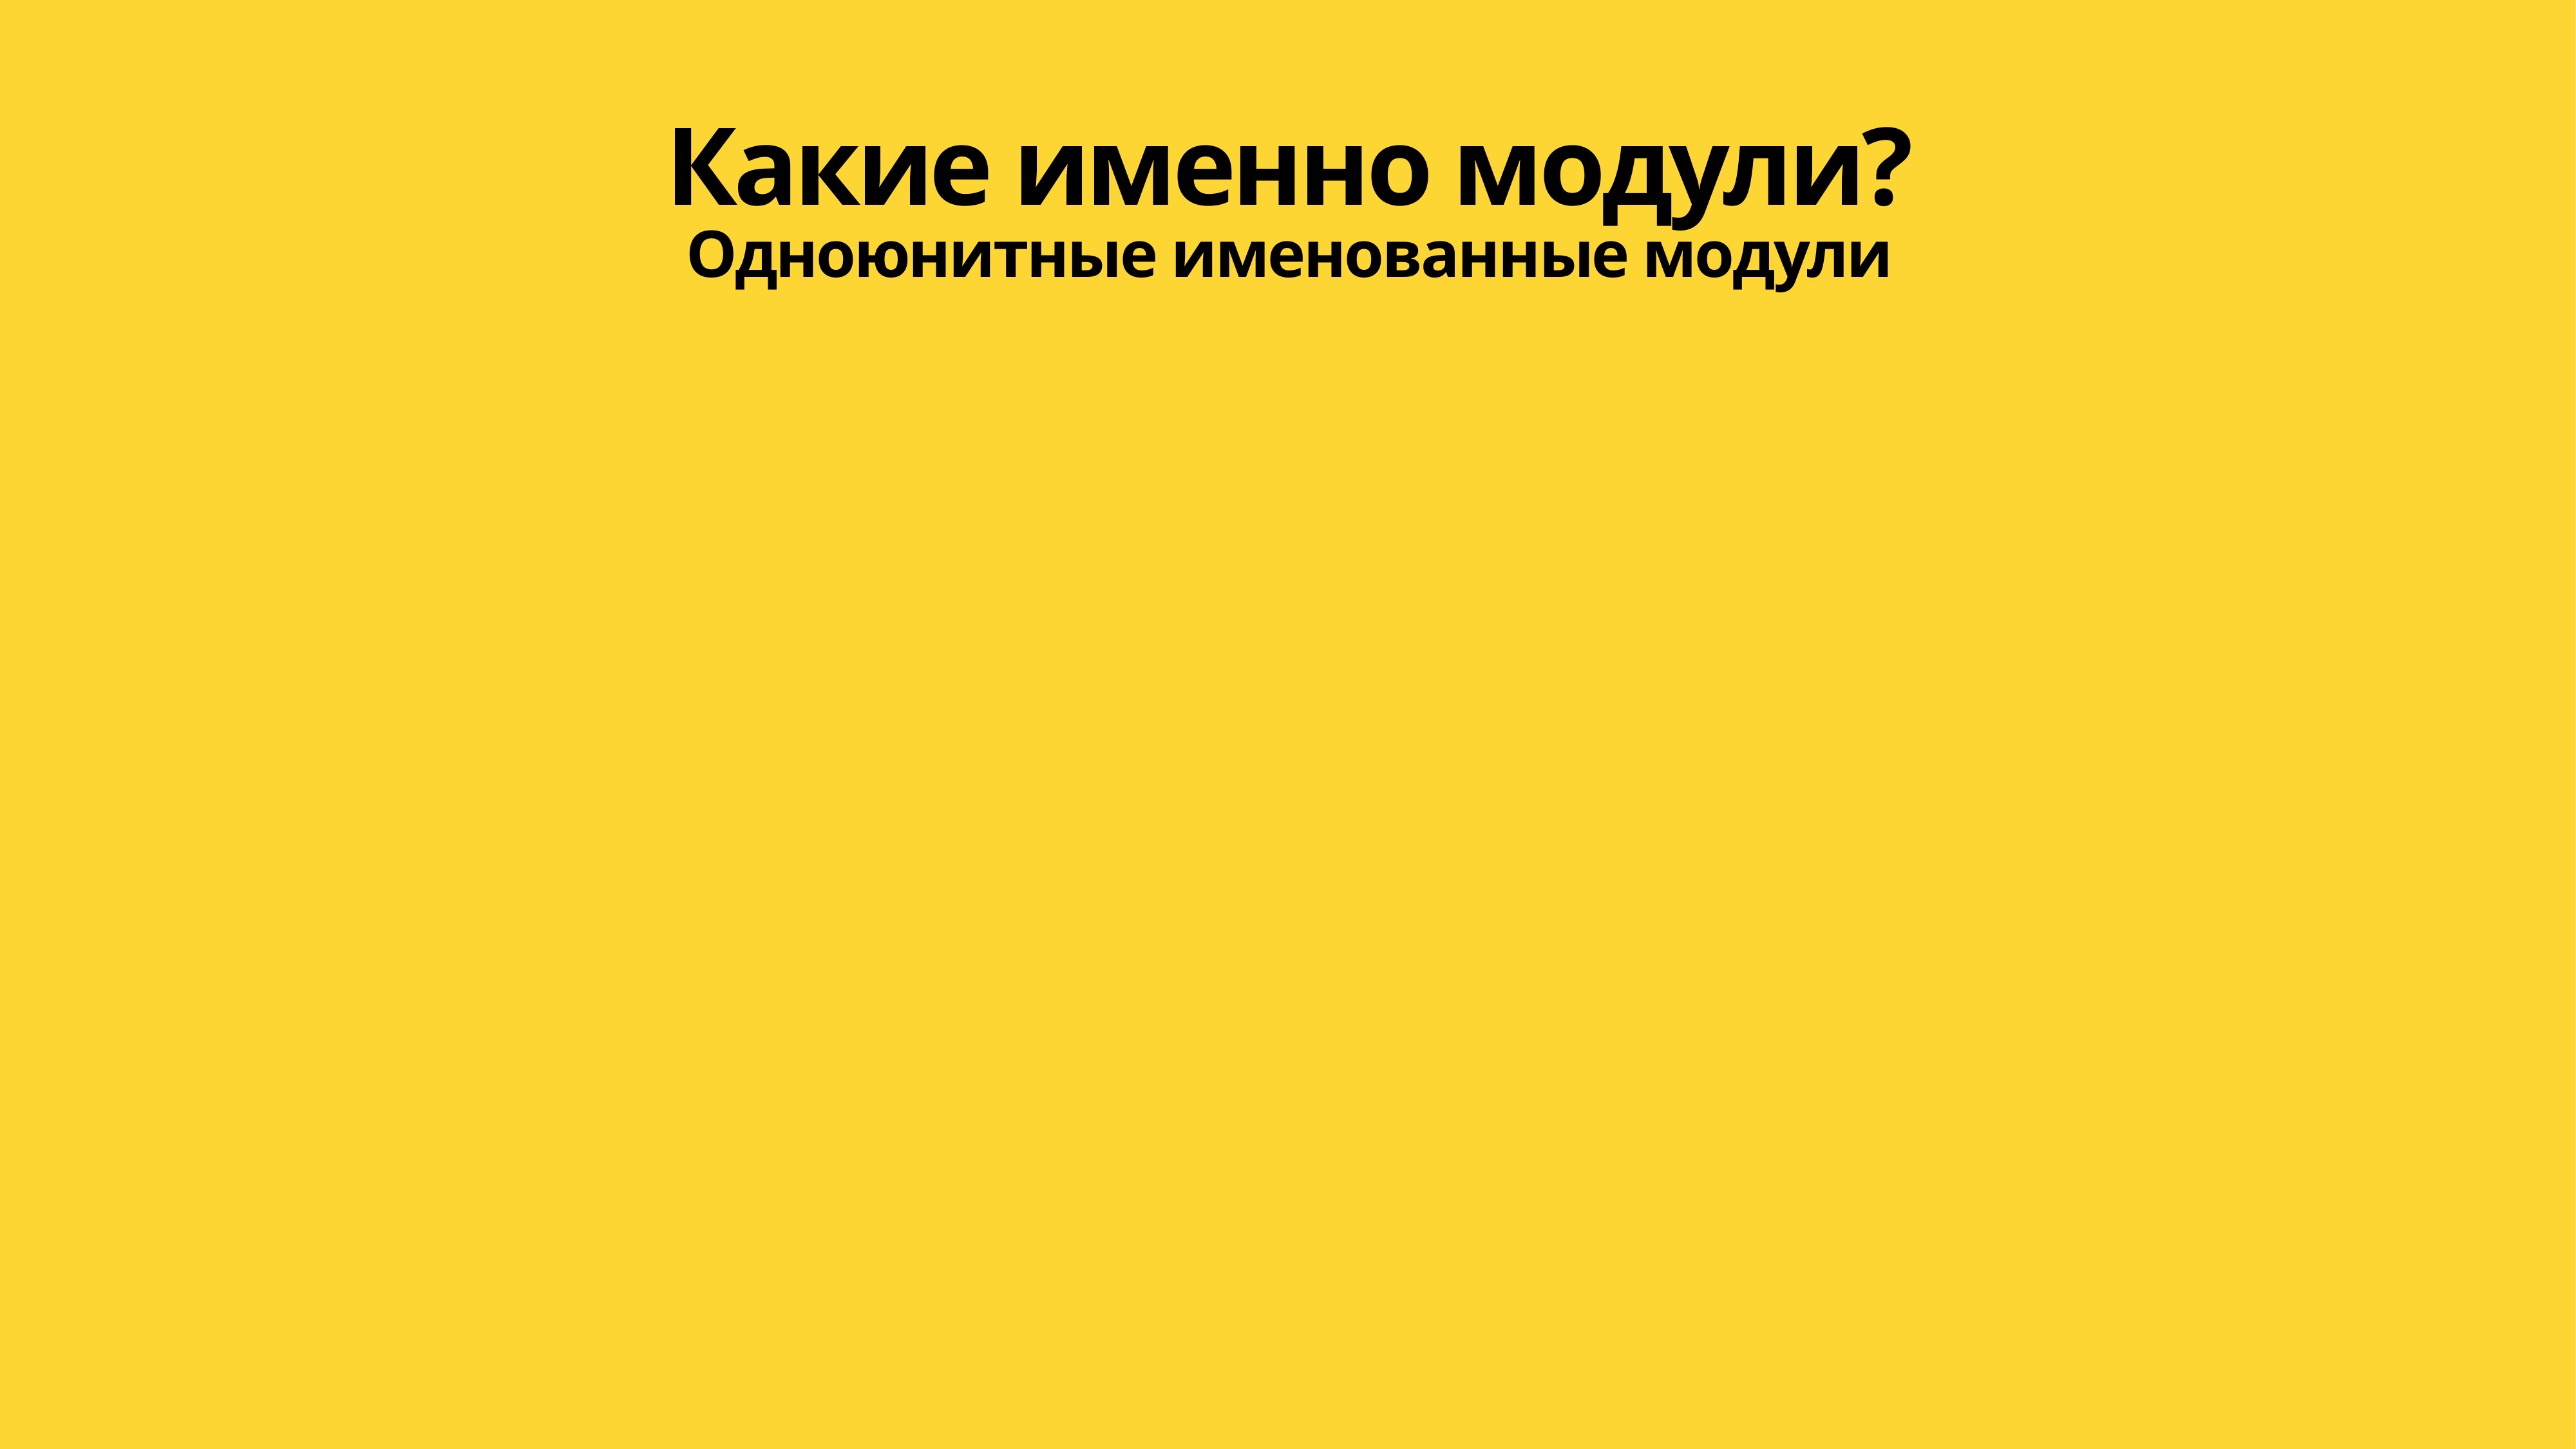

Какие именно модули?
# Одноюнитные именованные модули